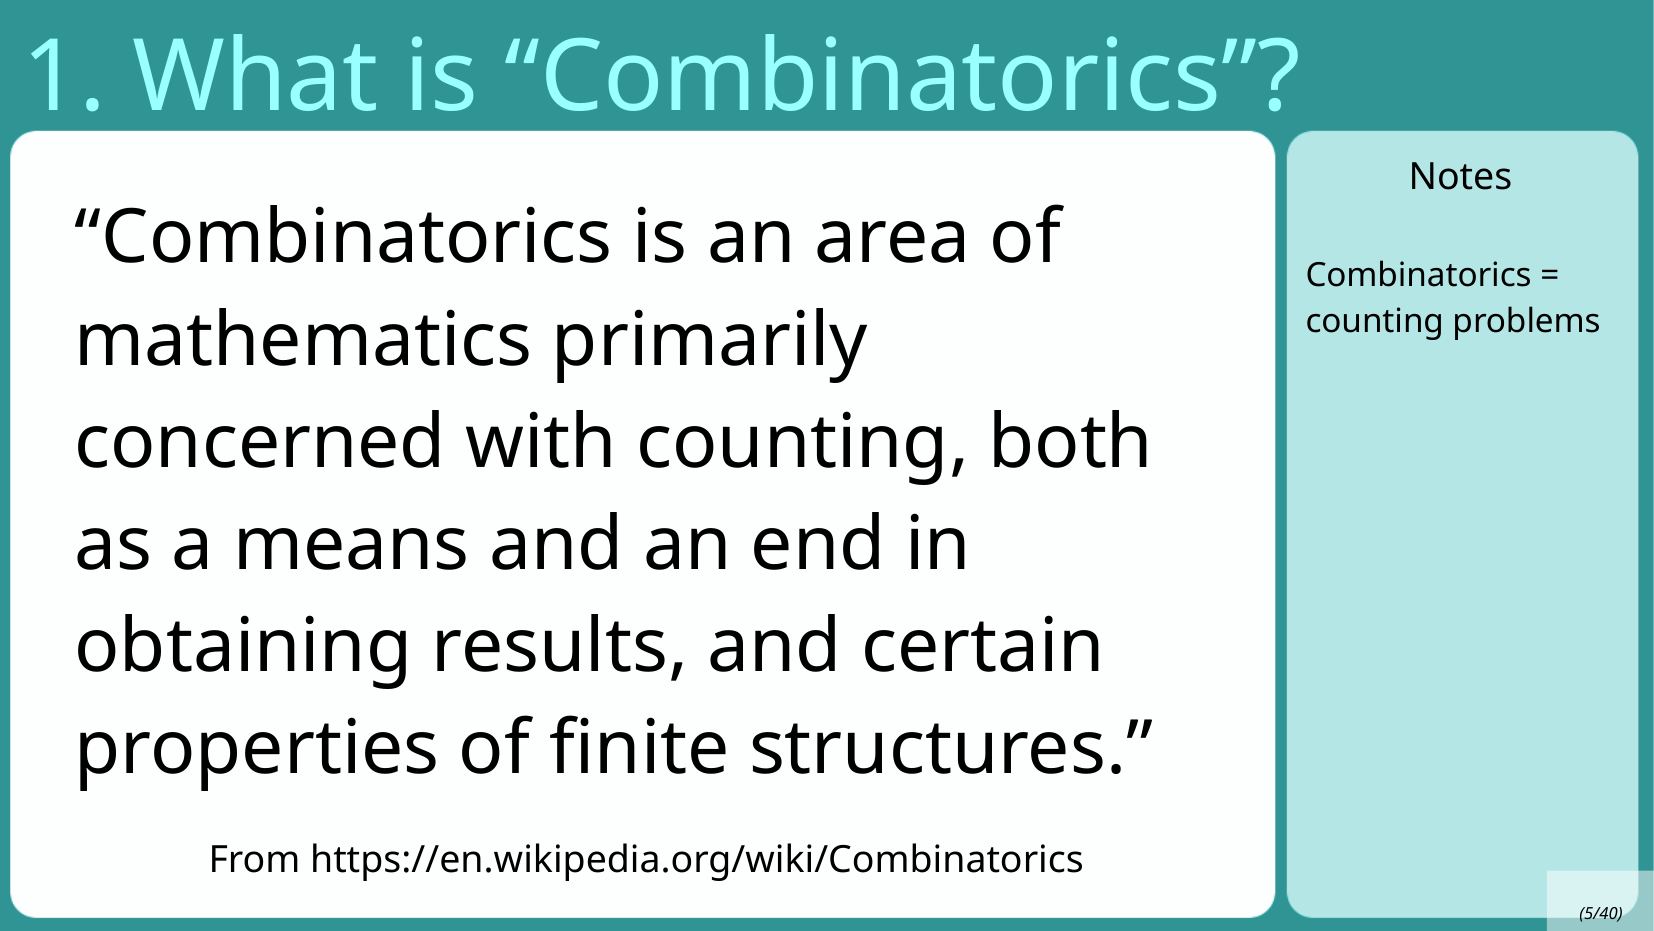

# 1. What is “Combinatorics”?
Notes
Combinatorics = counting problems
“Combinatorics is an area of mathematics primarily concerned with counting, both as a means and an end in obtaining results, and certain properties of finite structures.”
From https://en.wikipedia.org/wiki/Combinatorics